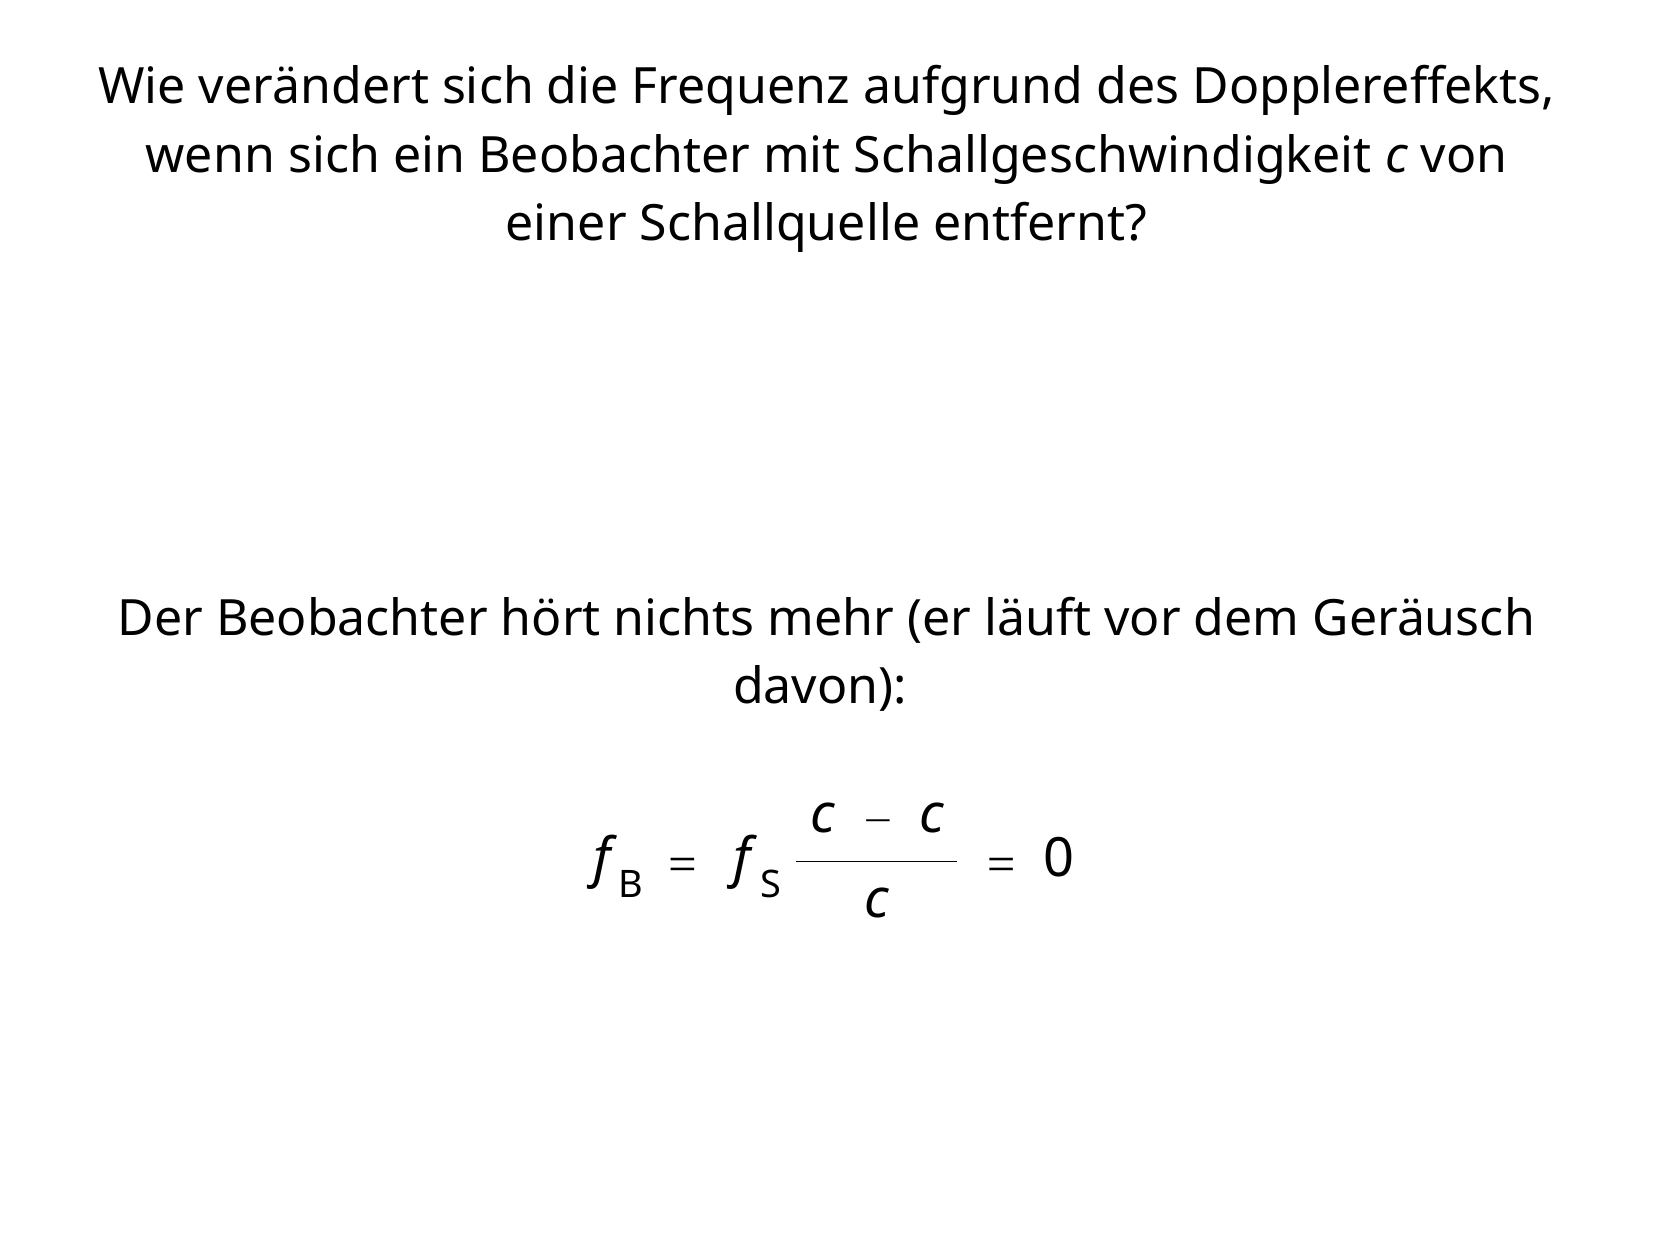

# Wie verändert sich die Frequenz aufgrund des Dopplereffekts, wenn sich ein Beobachter mit Schallgeschwindigkeit c von einer Schallquelle entfernt?
Der Beobachter hört nichts mehr (er läuft vor dem Geräusch davon):